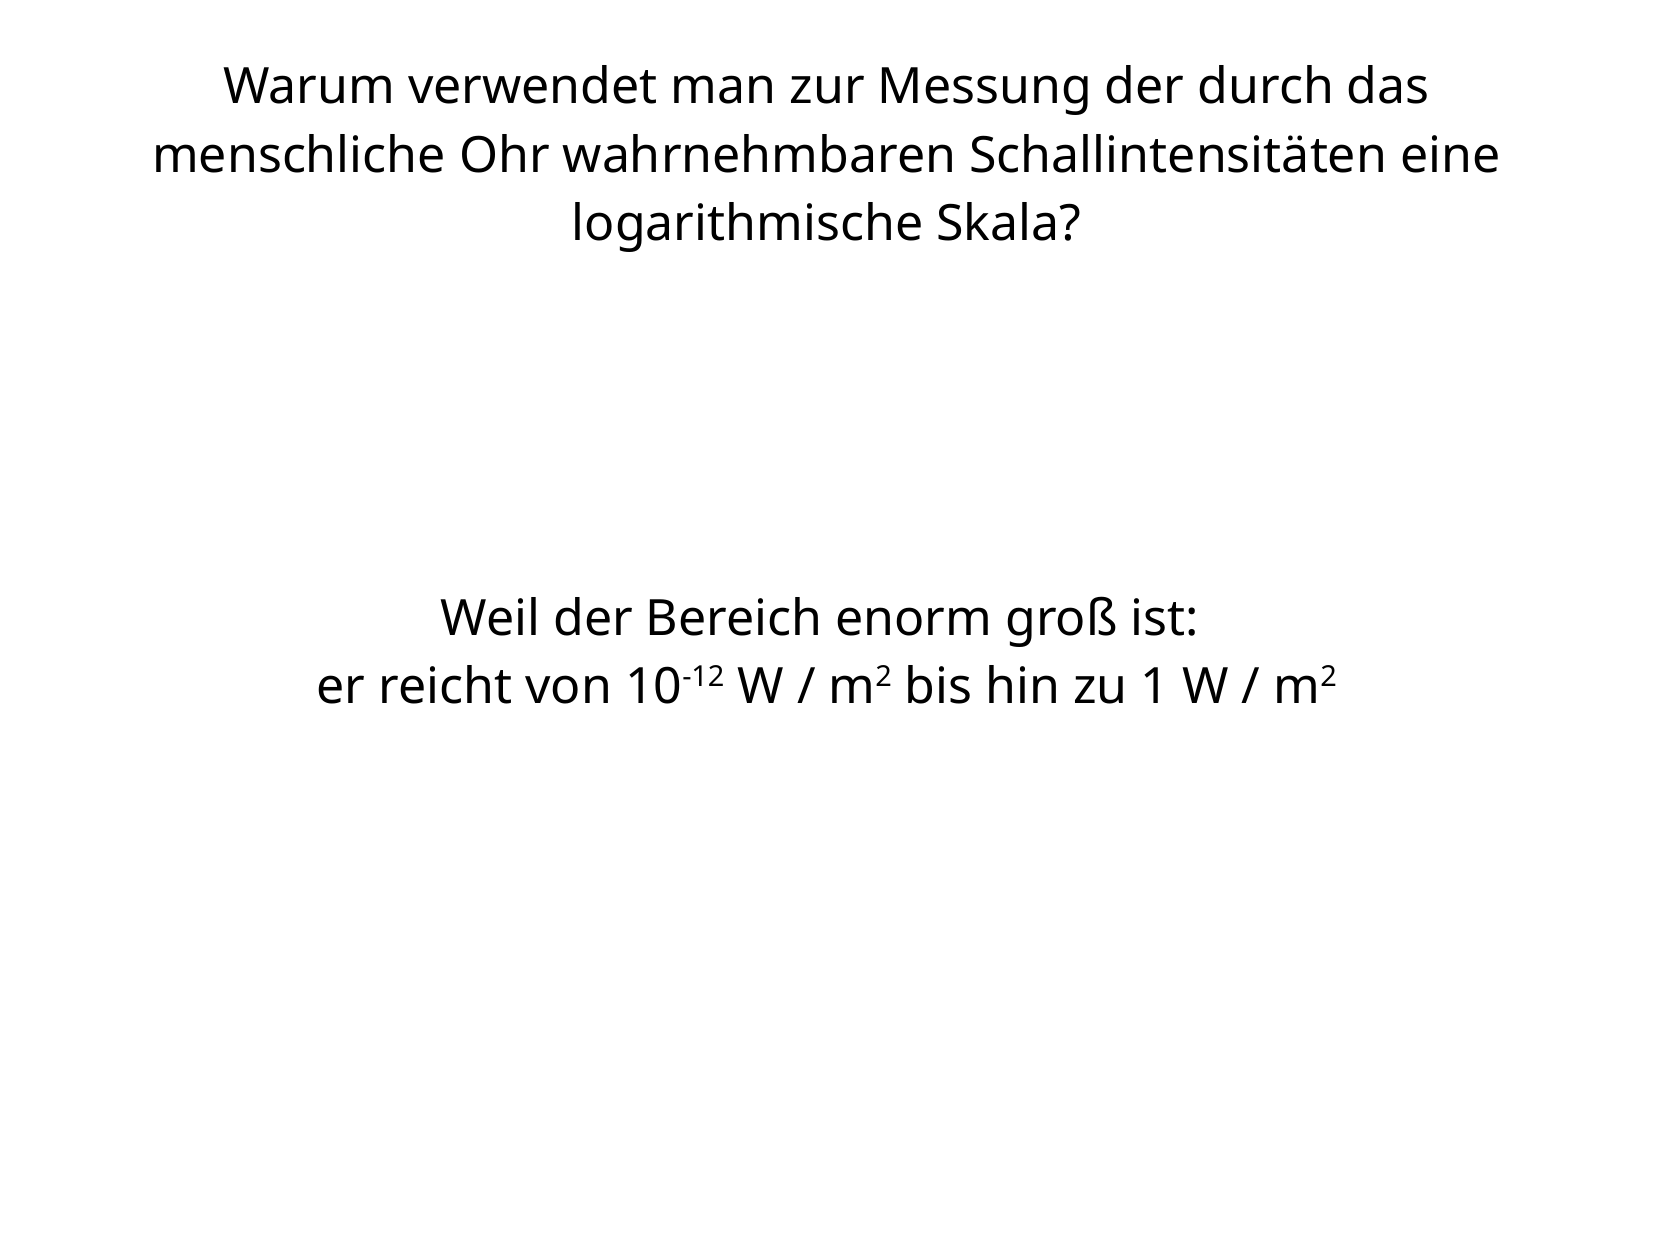

# Warum verwendet man zur Messung der durch das menschliche Ohr wahrnehmbaren Schallintensitäten eine logarithmische Skala?
Weil der Bereich enorm groß ist:
er reicht von 10-12 W / m2 bis hin zu 1 W / m2